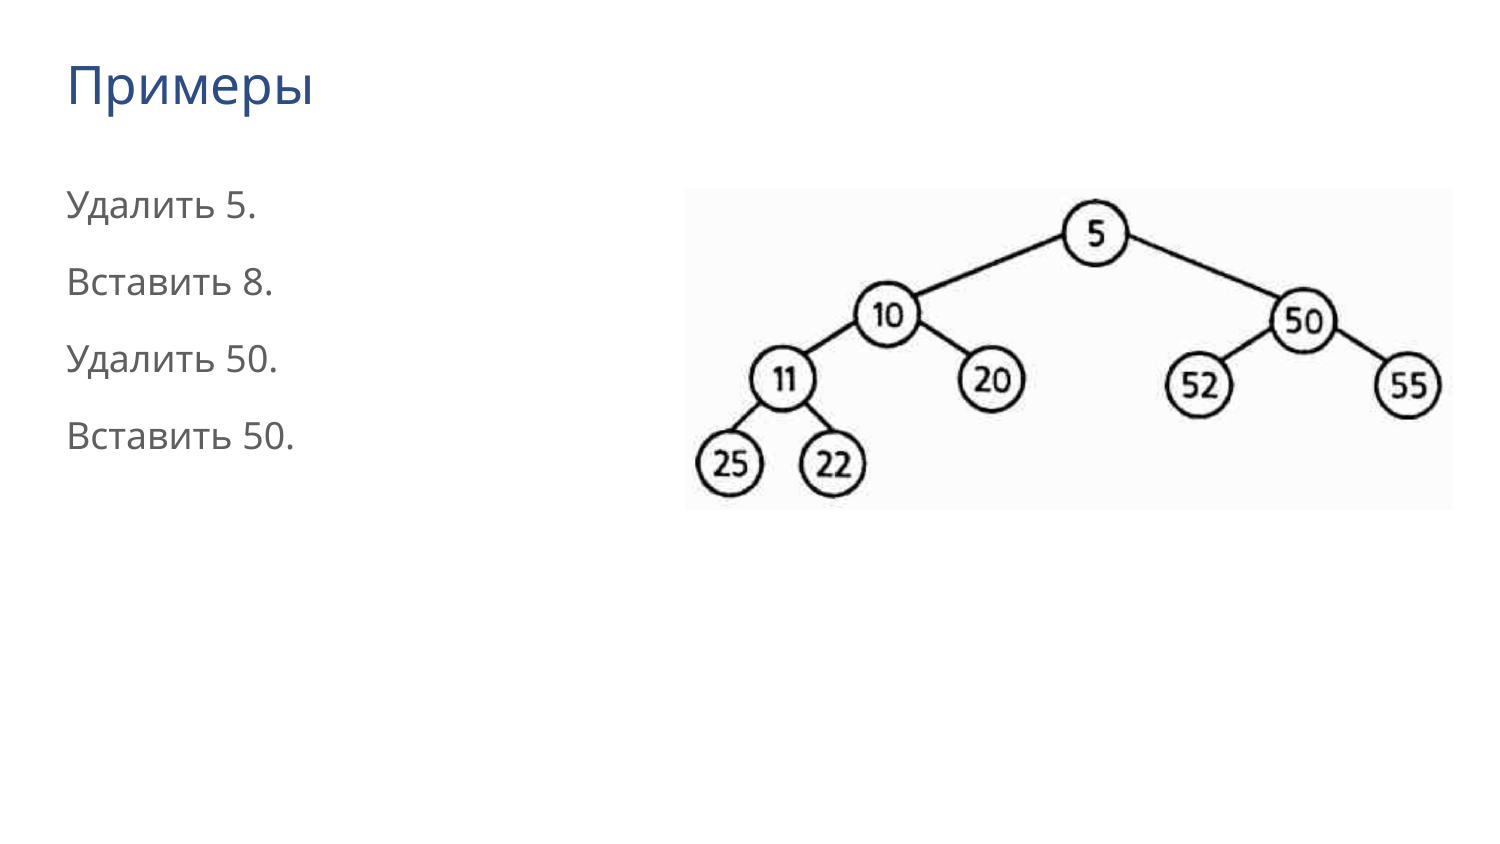

# Примеры
Удалить 5.
Вставить 8.
Удалить 50.
Вставить 50.